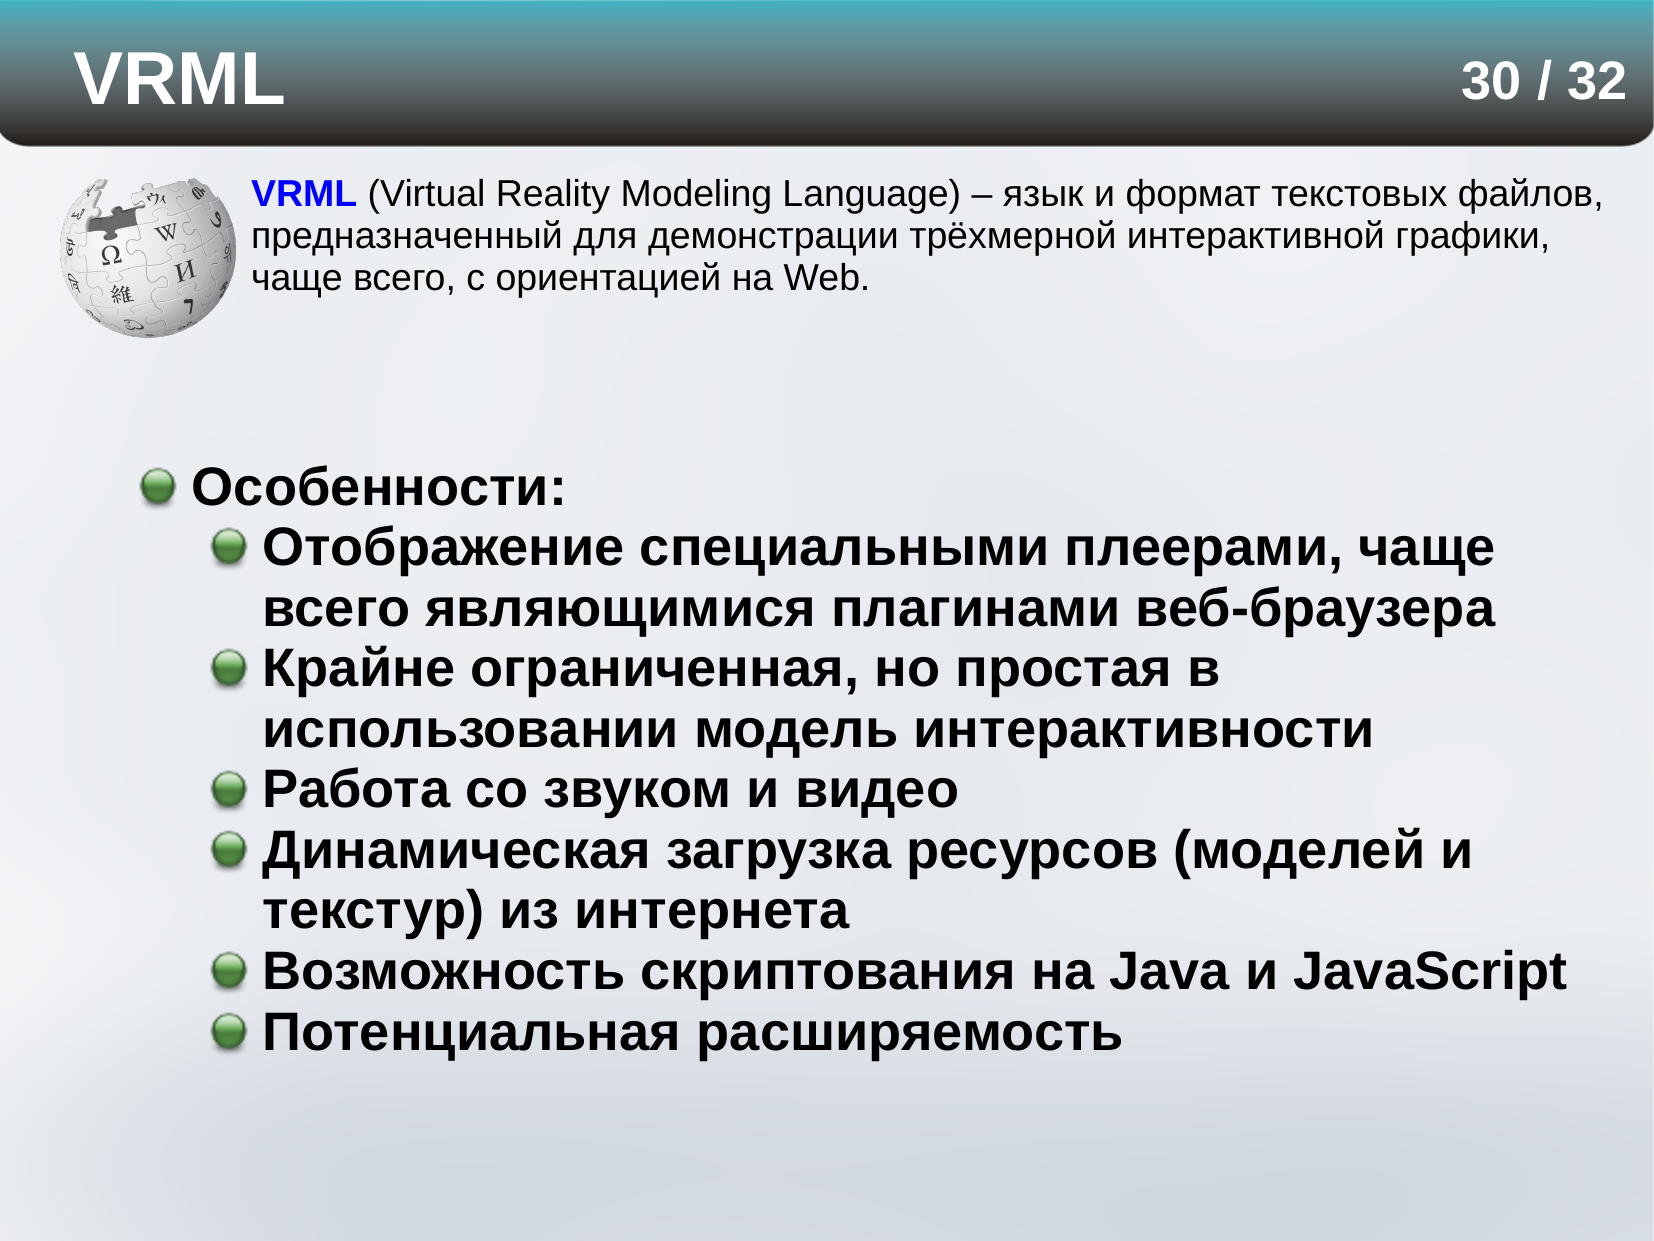

VRML
VRML (Virtual Reality Modeling Language) – язык и формат текстовых файлов, предназначенный для демонстрации трёхмерной интерактивной графики, чаще всего, с ориентацией на Web.
Особенности:
Отображение специальными плеерами, чаще всего являющимися плагинами веб-браузера
Крайне ограниченная, но простая в использовании модель интерактивности
Работа со звуком и видео
Динамическая загрузка ресурсов (моделей и 	текстур) из интернета
Возможность скриптования на Java и JavaScript
Потенциальная расширяемость